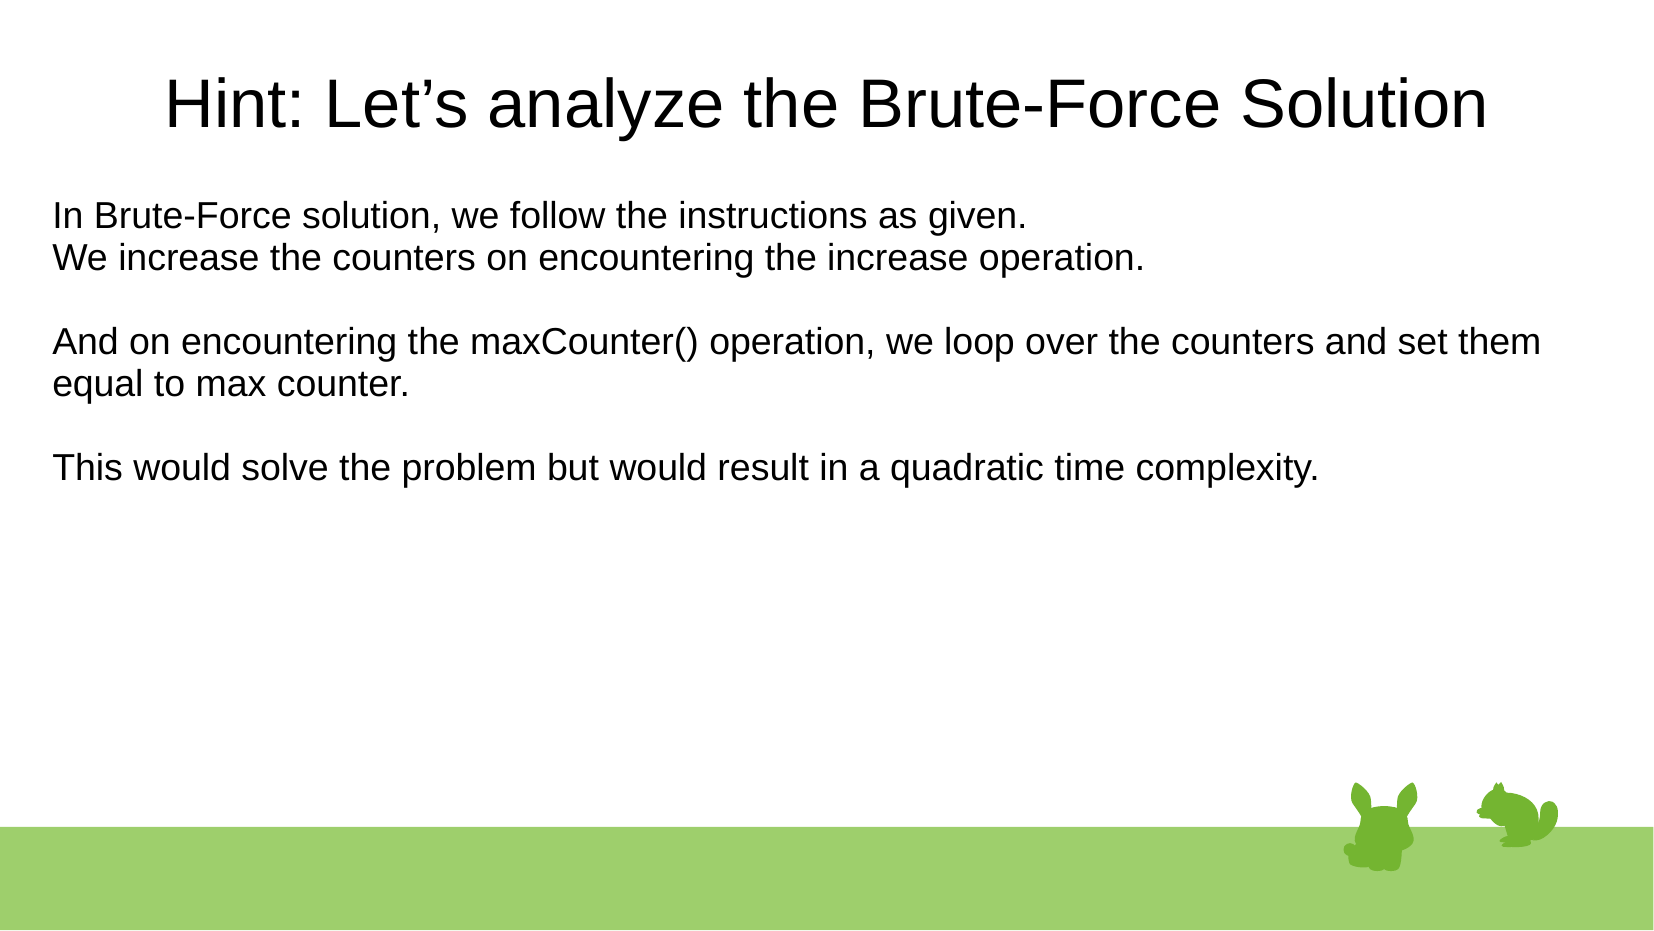

# Hint: Let’s analyze the Brute-Force Solution
In Brute-Force solution, we follow the instructions as given.
We increase the counters on encountering the increase operation.
And on encountering the maxCounter() operation, we loop over the counters and set them equal to max counter.
This would solve the problem but would result in a quadratic time complexity.